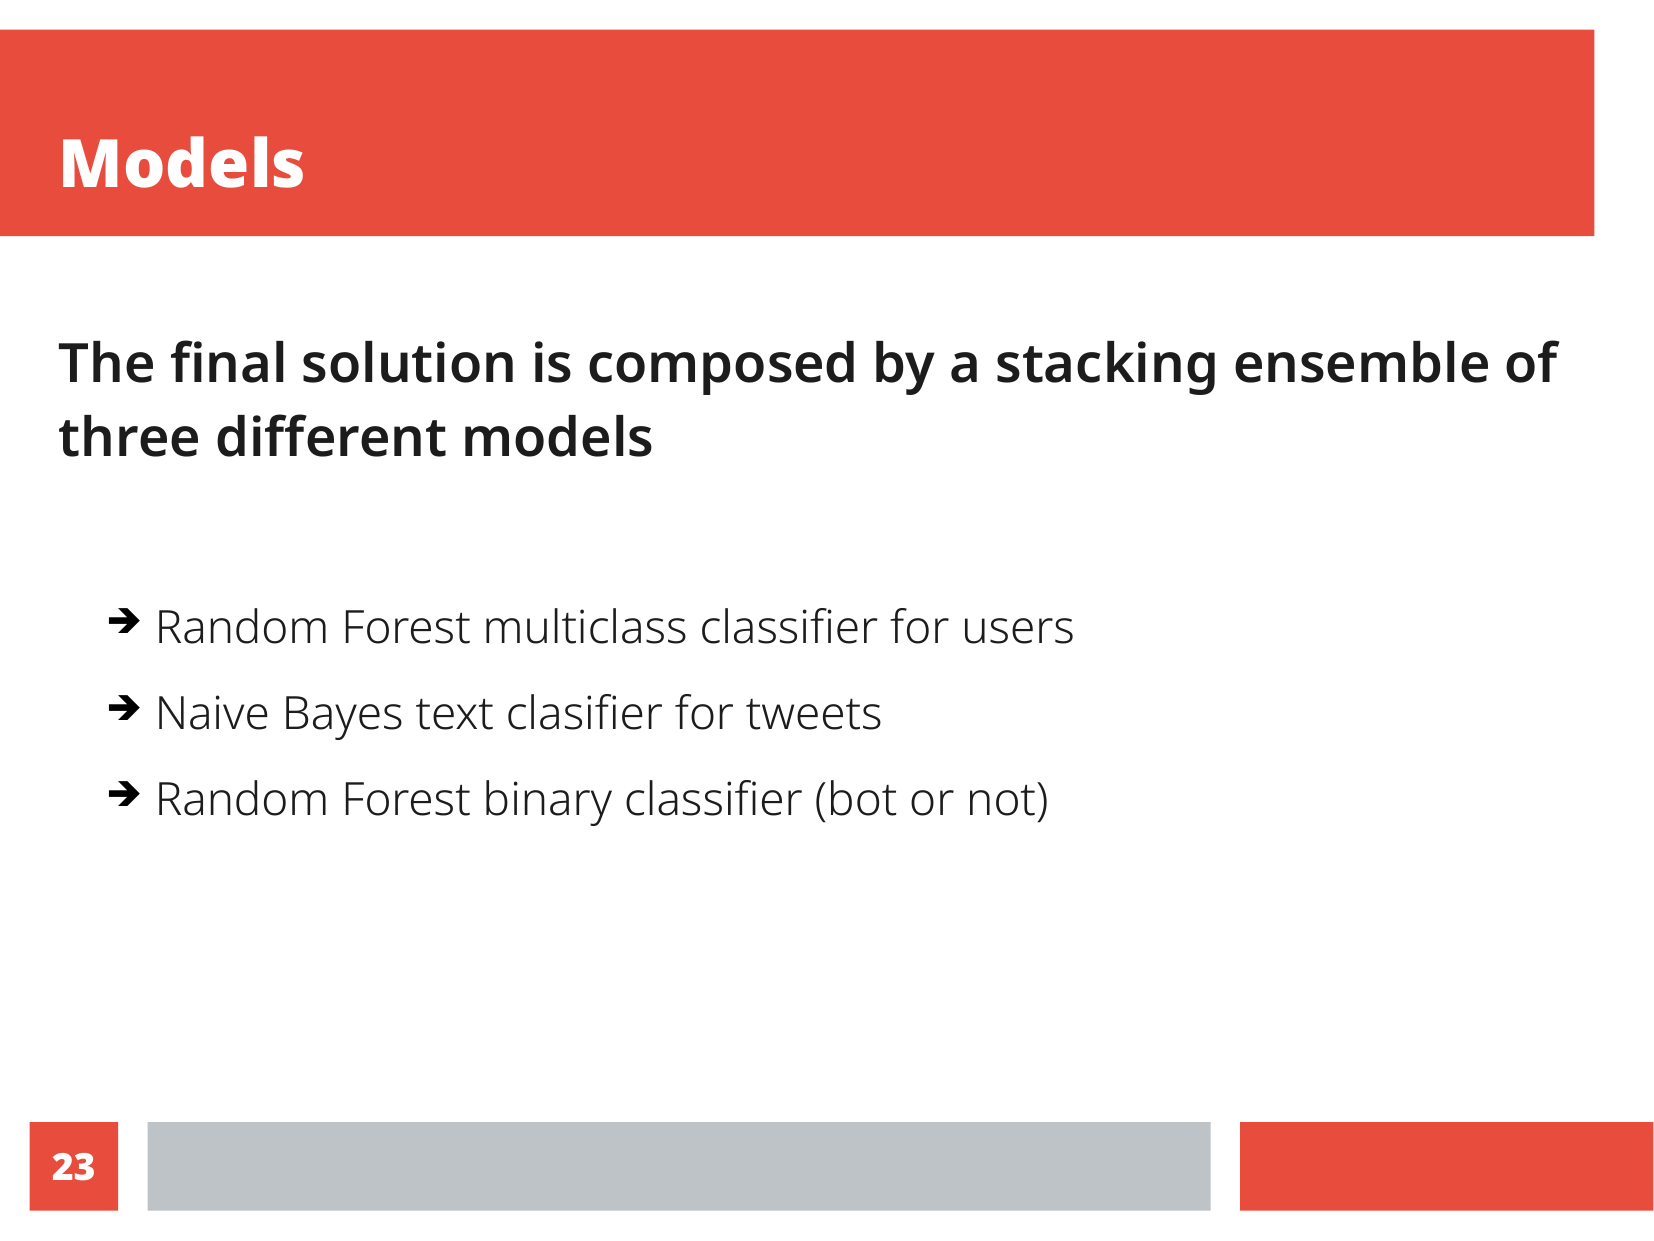

# Models
The final solution is composed by a stacking ensemble of three different models
 Random Forest multiclass classifier for users
 Naive Bayes text clasifier for tweets
 Random Forest binary classifier (bot or not)
23